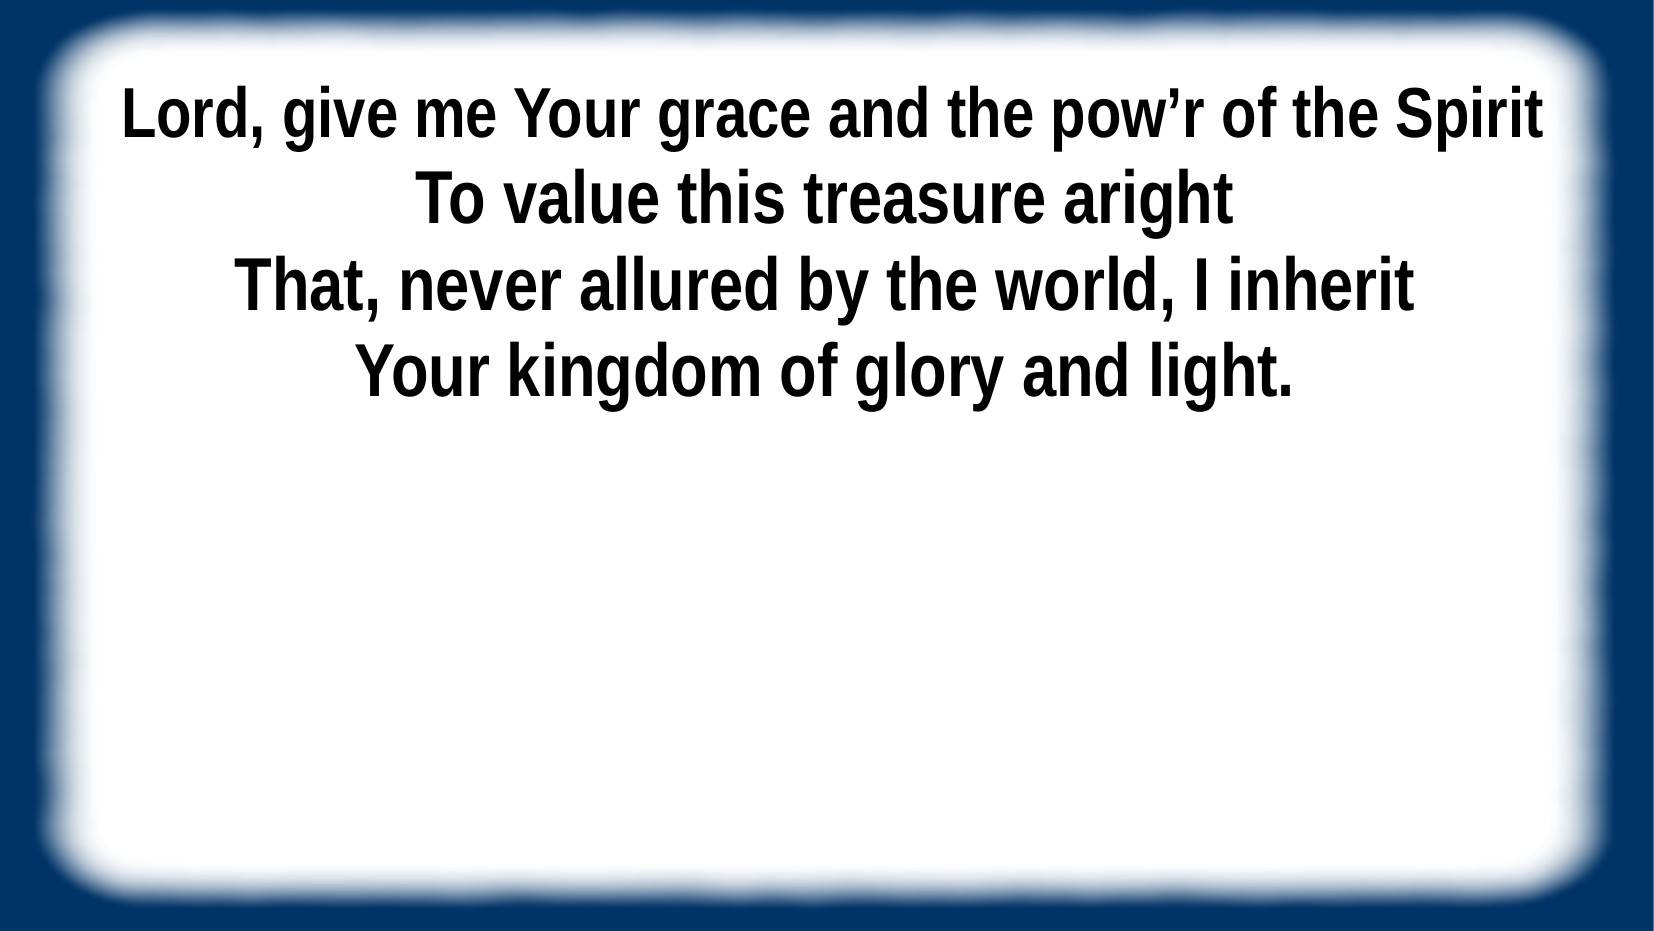

Lord, give me Your grace and the pow’r of the Spirit
To value this treasure aright
That, never allured by the world, I inherit
Your kingdom of glory and light.